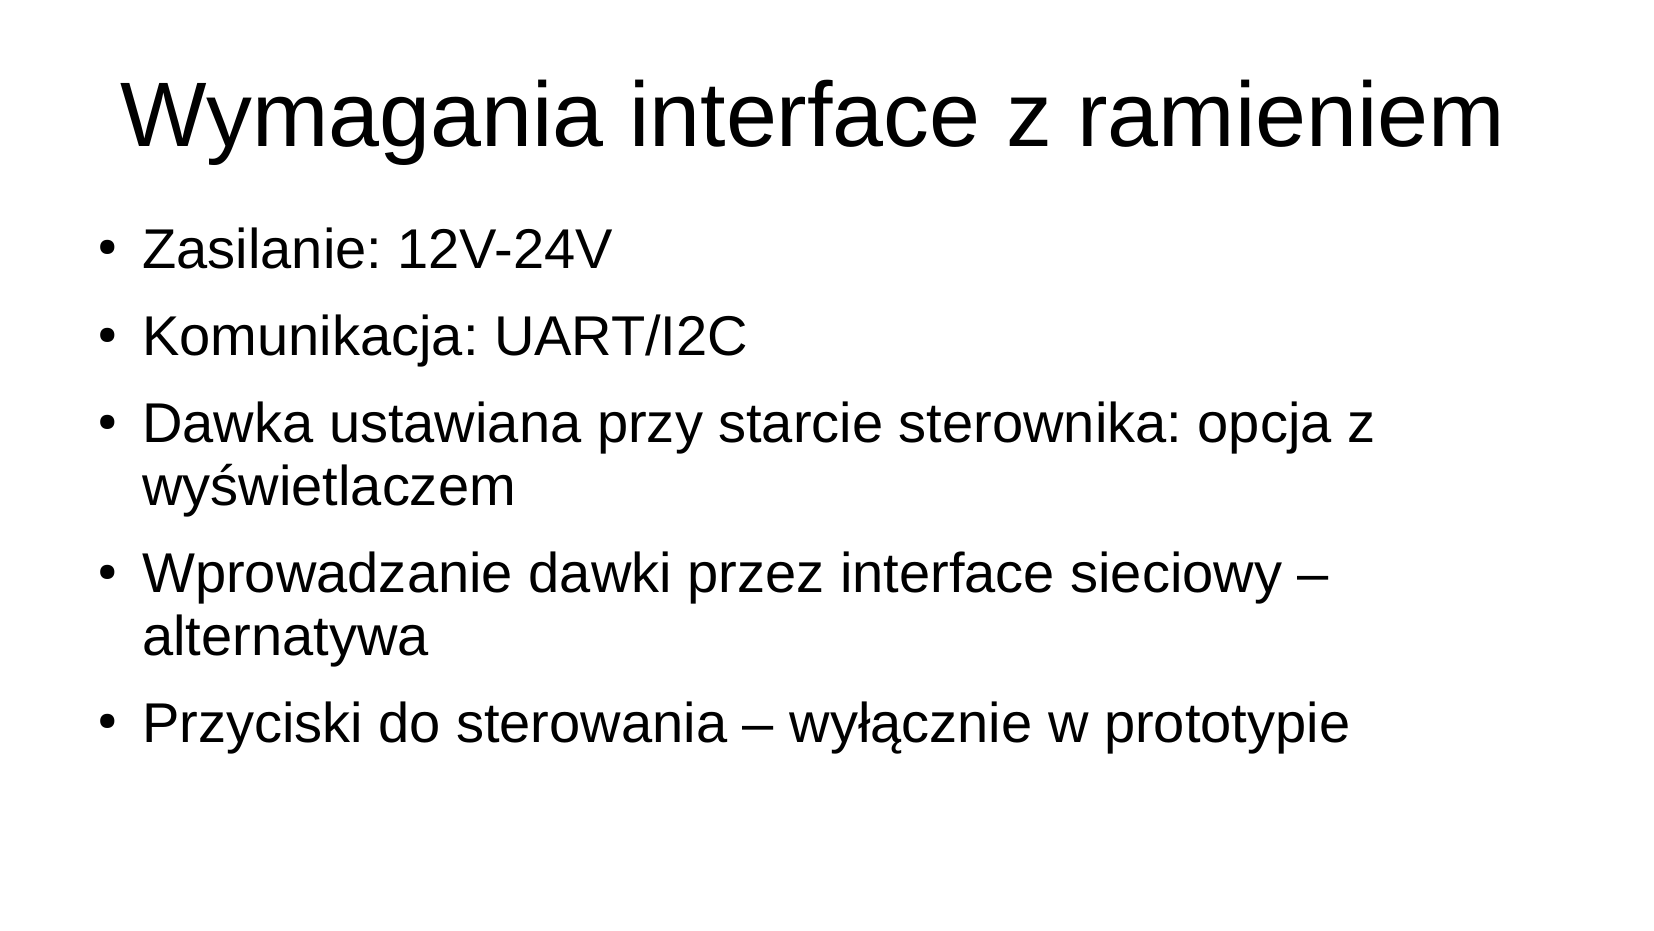

# Wymagania interface z ramieniem
Zasilanie: 12V-24V
Komunikacja: UART/I2C
Dawka ustawiana przy starcie sterownika: opcja z wyświetlaczem
Wprowadzanie dawki przez interface sieciowy – alternatywa
Przyciski do sterowania – wyłącznie w prototypie